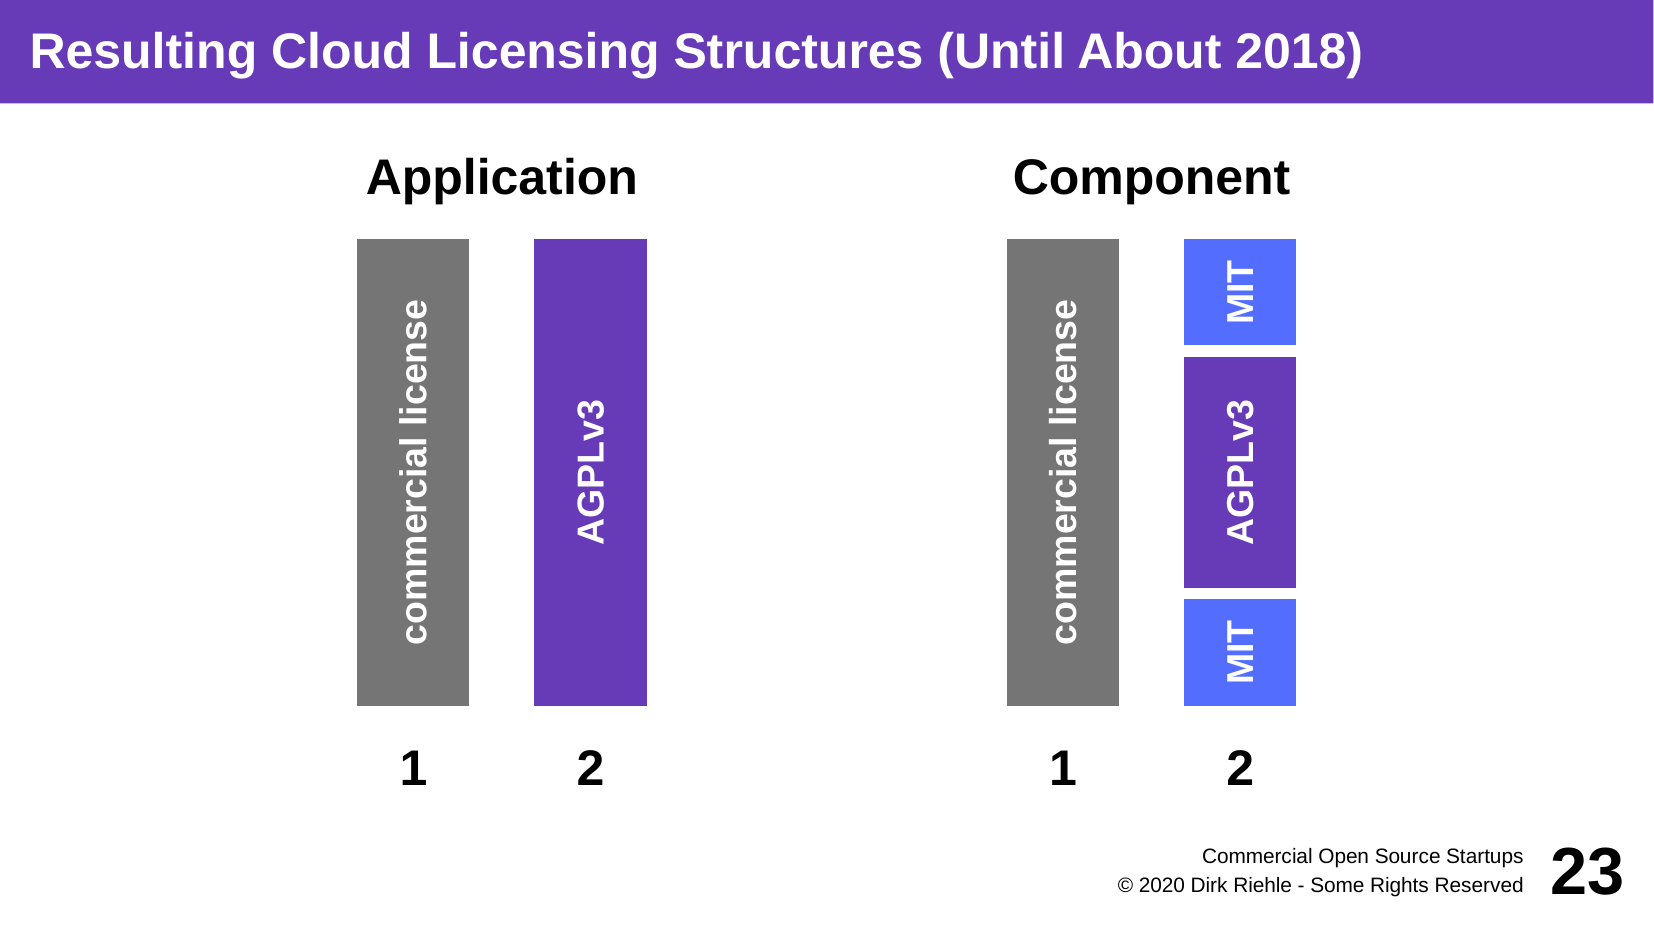

# Resulting Cloud Licensing Structures (Until About 2018)
Application
commercial license
AGPLv3
1
2
Component
MIT
commercial license
AGPLv3
MIT
1
2
Commercial Open Source Startups
23
© 2020 Dirk Riehle - Some Rights Reserved